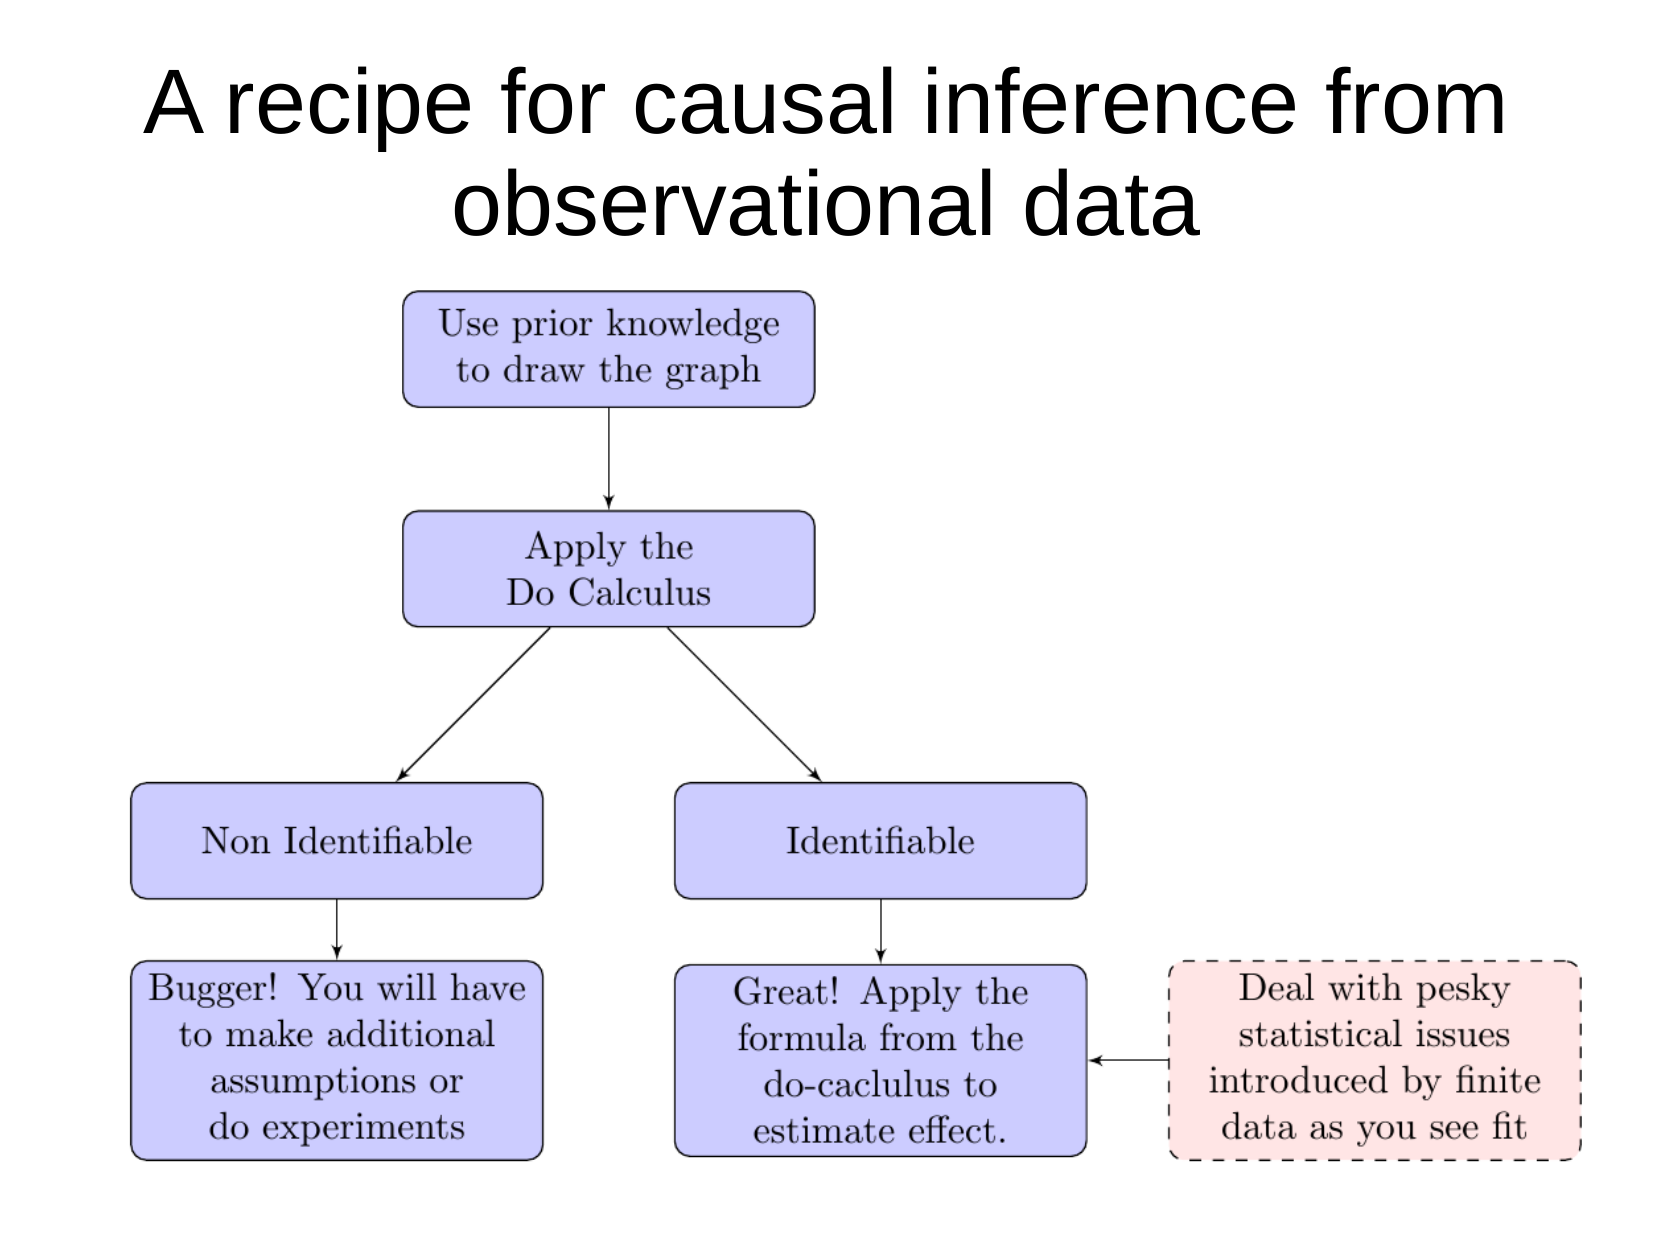

# A recipe for causal inference from observational data